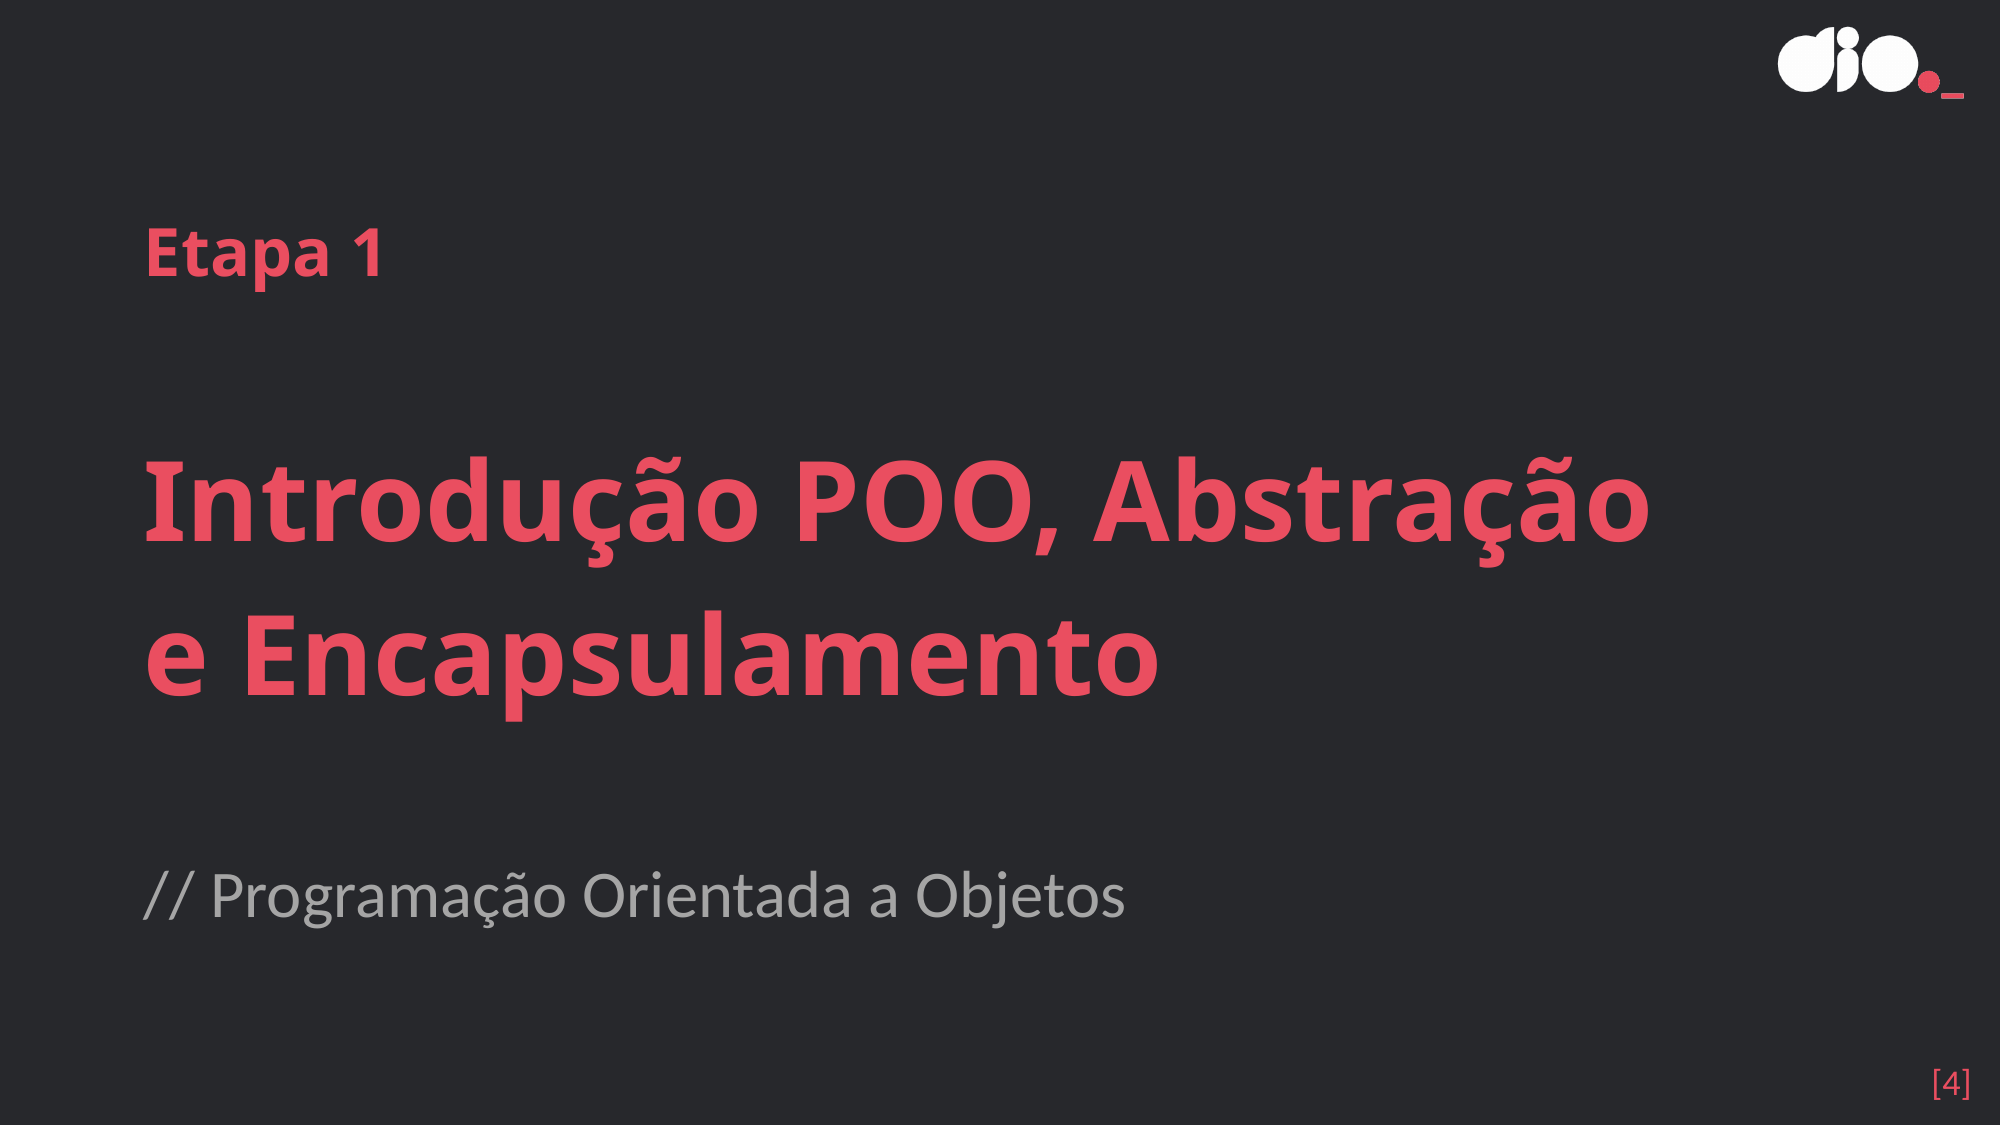

Etapa 1
Introdução POO, Abstração e Encapsulamento
// Programação Orientada a Objetos